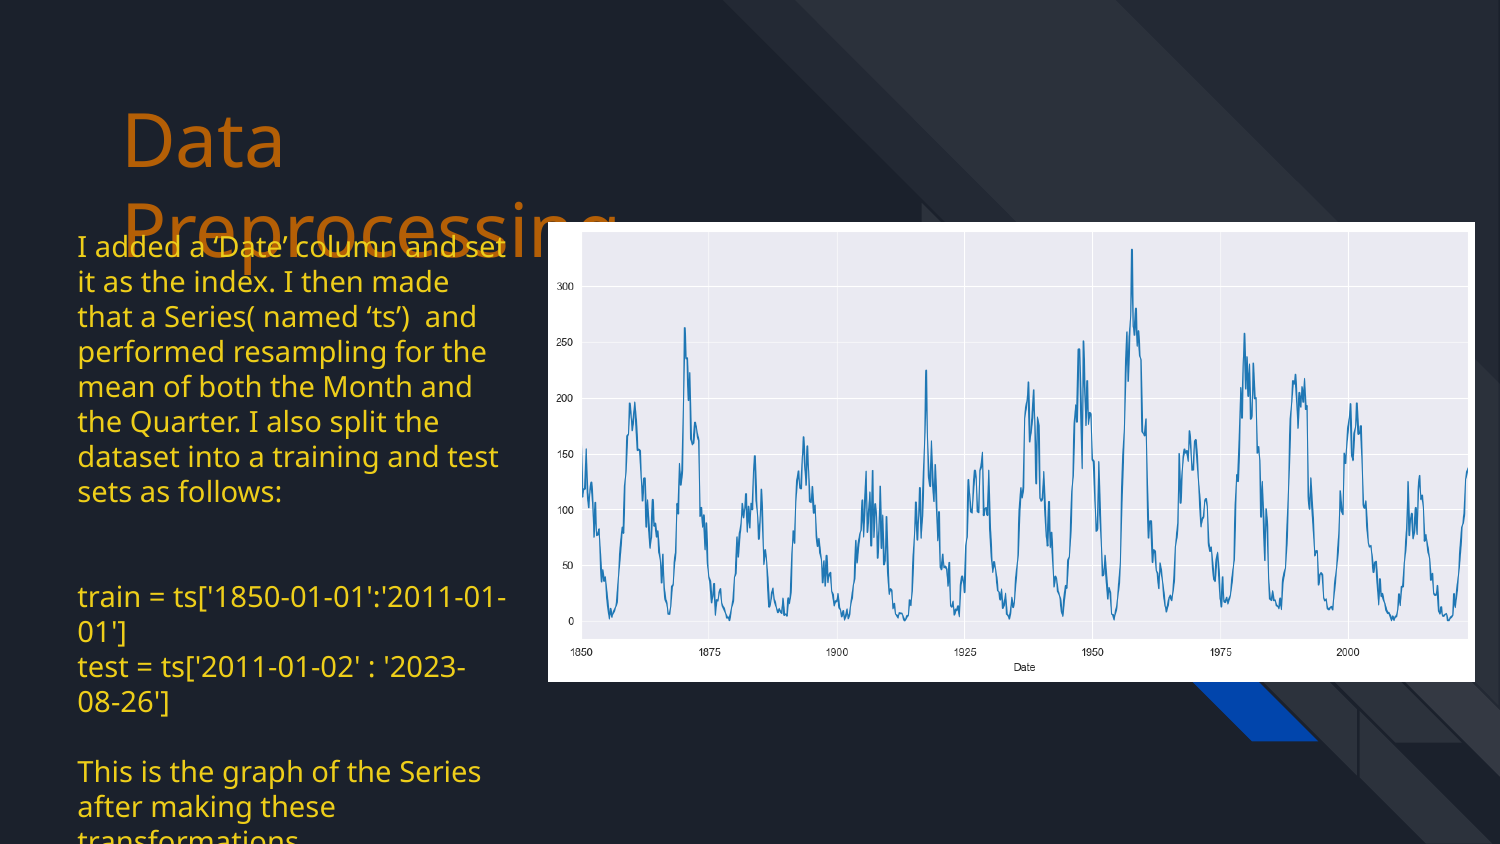

# Data Preprocessing
I added a ‘Date’ column and set it as the index. I then made that a Series( named ‘ts’) and performed resampling for the mean of both the Month and the Quarter. I also split the dataset into a training and test sets as follows:
train = ts['1850-01-01':'2011-01-01']
test = ts['2011-01-02' : '2023-08-26']
This is the graph of the Series after making these transformations